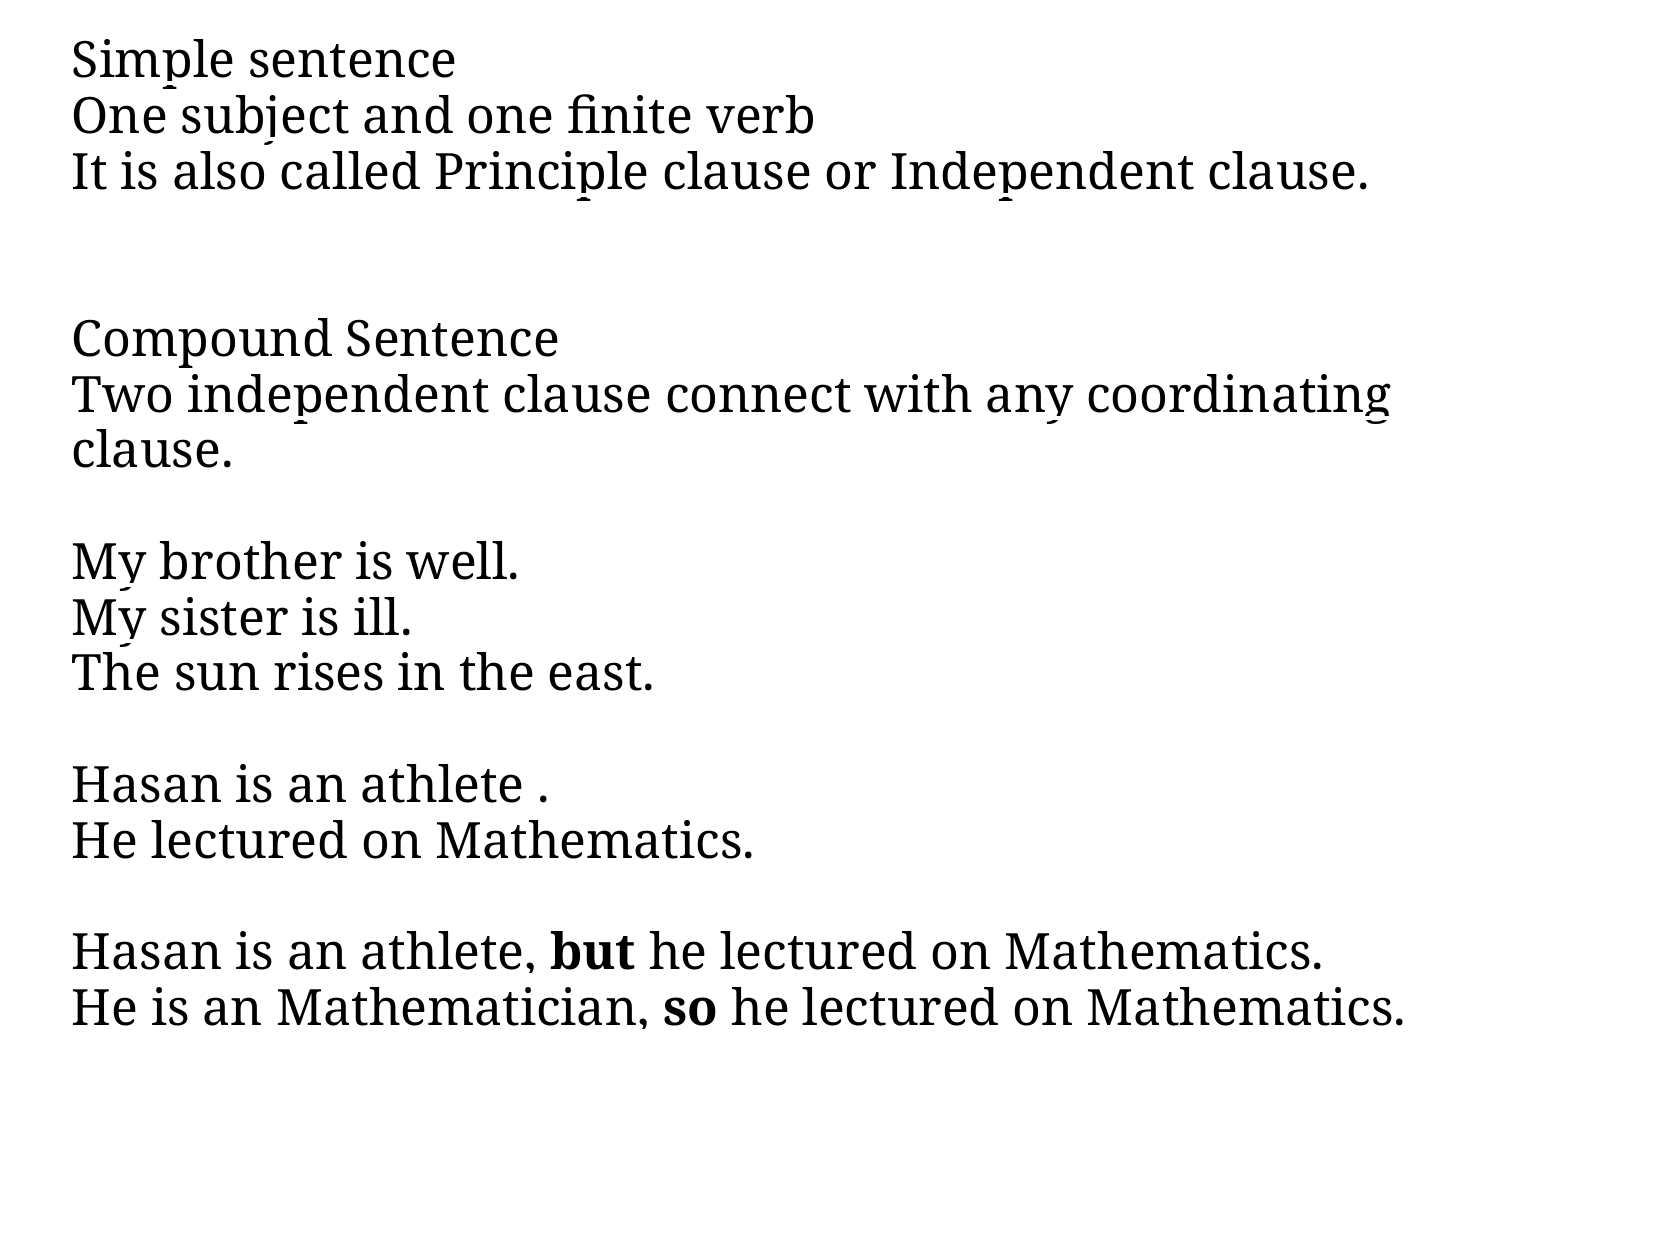

Simple sentence
One subject and one finite verb
It is also called Principle clause or Independent clause.
Compound Sentence
Two independent clause connect with any coordinating clause.
My brother is well.
My sister is ill.
The sun rises in the east.
Hasan is an athlete .
He lectured on Mathematics.
Hasan is an athlete, but he lectured on Mathematics.
He is an Mathematician, so he lectured on Mathematics.